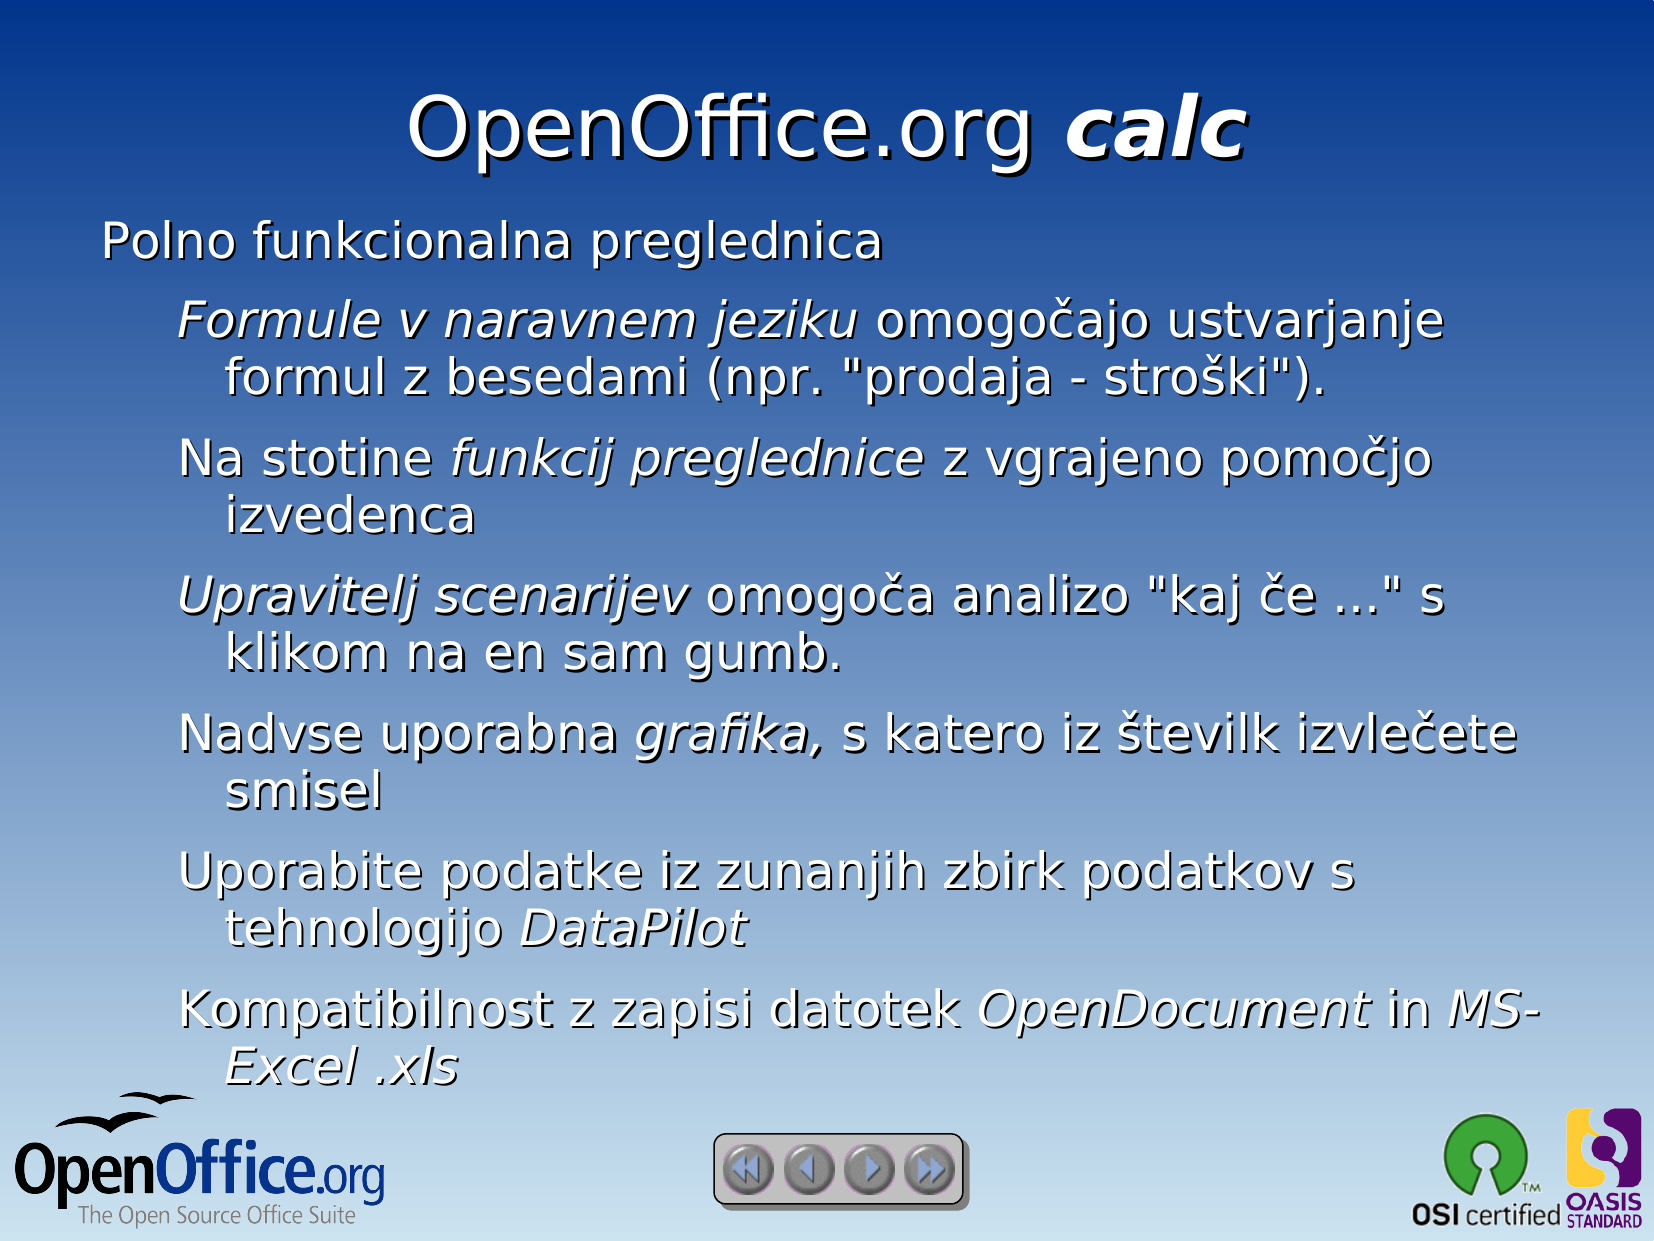

# OpenOffice.org calc
Polno funkcionalna preglednica
Formule v naravnem jeziku omogočajo ustvarjanje formul z besedami (npr. "prodaja - stroški").
Na stotine funkcij preglednice z vgrajeno pomočjo izvedenca
Upravitelj scenarijev omogoča analizo "kaj če ..." s klikom na en sam gumb.
Nadvse uporabna grafika, s katero iz številk izvlečete smisel
Uporabite podatke iz zunanjih zbirk podatkov s tehnologijo DataPilot
Kompatibilnost z zapisi datotek OpenDocument in MS-Excel .xls